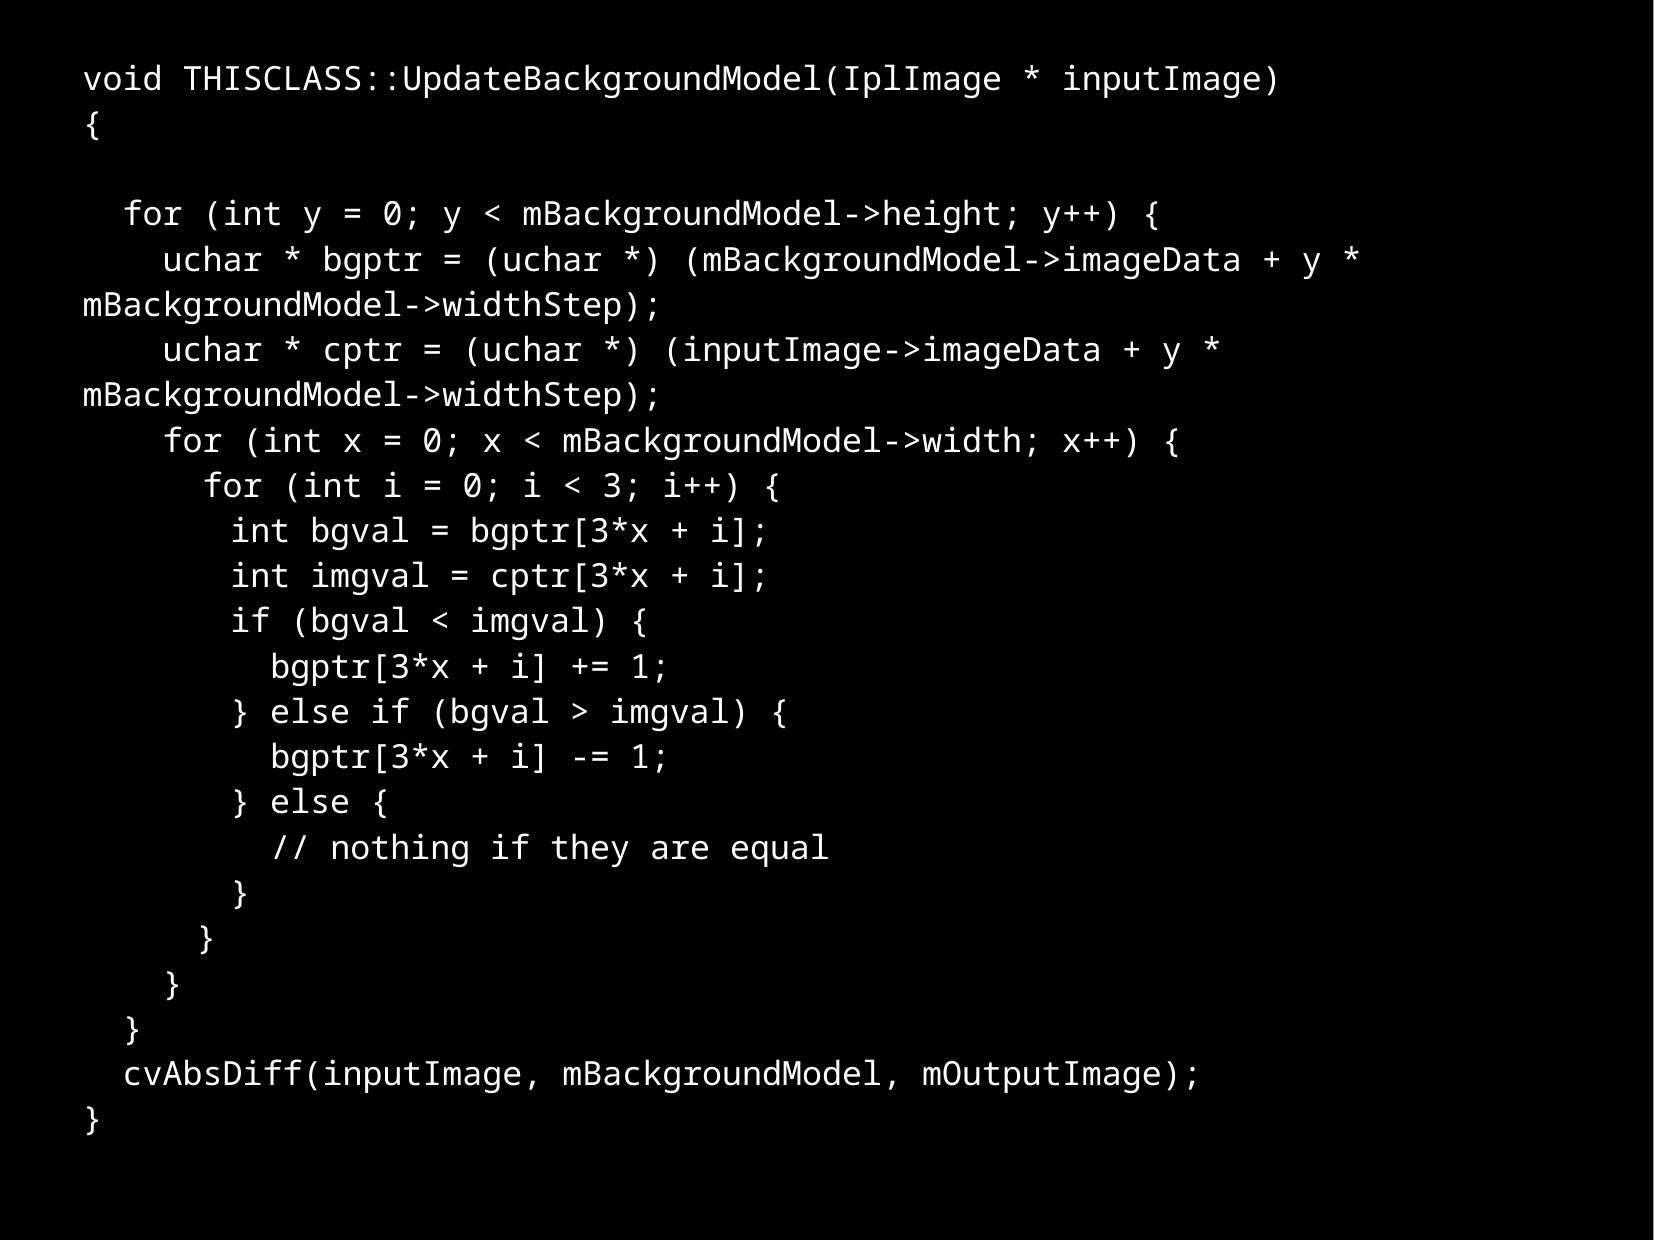

# void THISCLASS::UpdateBackgroundModel(IplImage * inputImage)
{
 for (int y = 0; y < mBackgroundModel->height; y++) {
 uchar * bgptr = (uchar *) (mBackgroundModel->imageData + y * mBackgroundModel->widthStep);
 uchar * cptr = (uchar *) (inputImage->imageData + y * mBackgroundModel->widthStep);
 for (int x = 0; x < mBackgroundModel->width; x++) {
 for (int i = 0; i < 3; i++) {
		int bgval = bgptr[3*x + i];
		int imgval = cptr[3*x + i];
		if (bgval < imgval) {
		 bgptr[3*x + i] += 1;
		} else if (bgval > imgval) {
		 bgptr[3*x + i] -= 1;
		} else {
		 // nothing if they are equal
		}
	 }
 }
 }
 cvAbsDiff(inputImage, mBackgroundModel, mOutputImage);
}